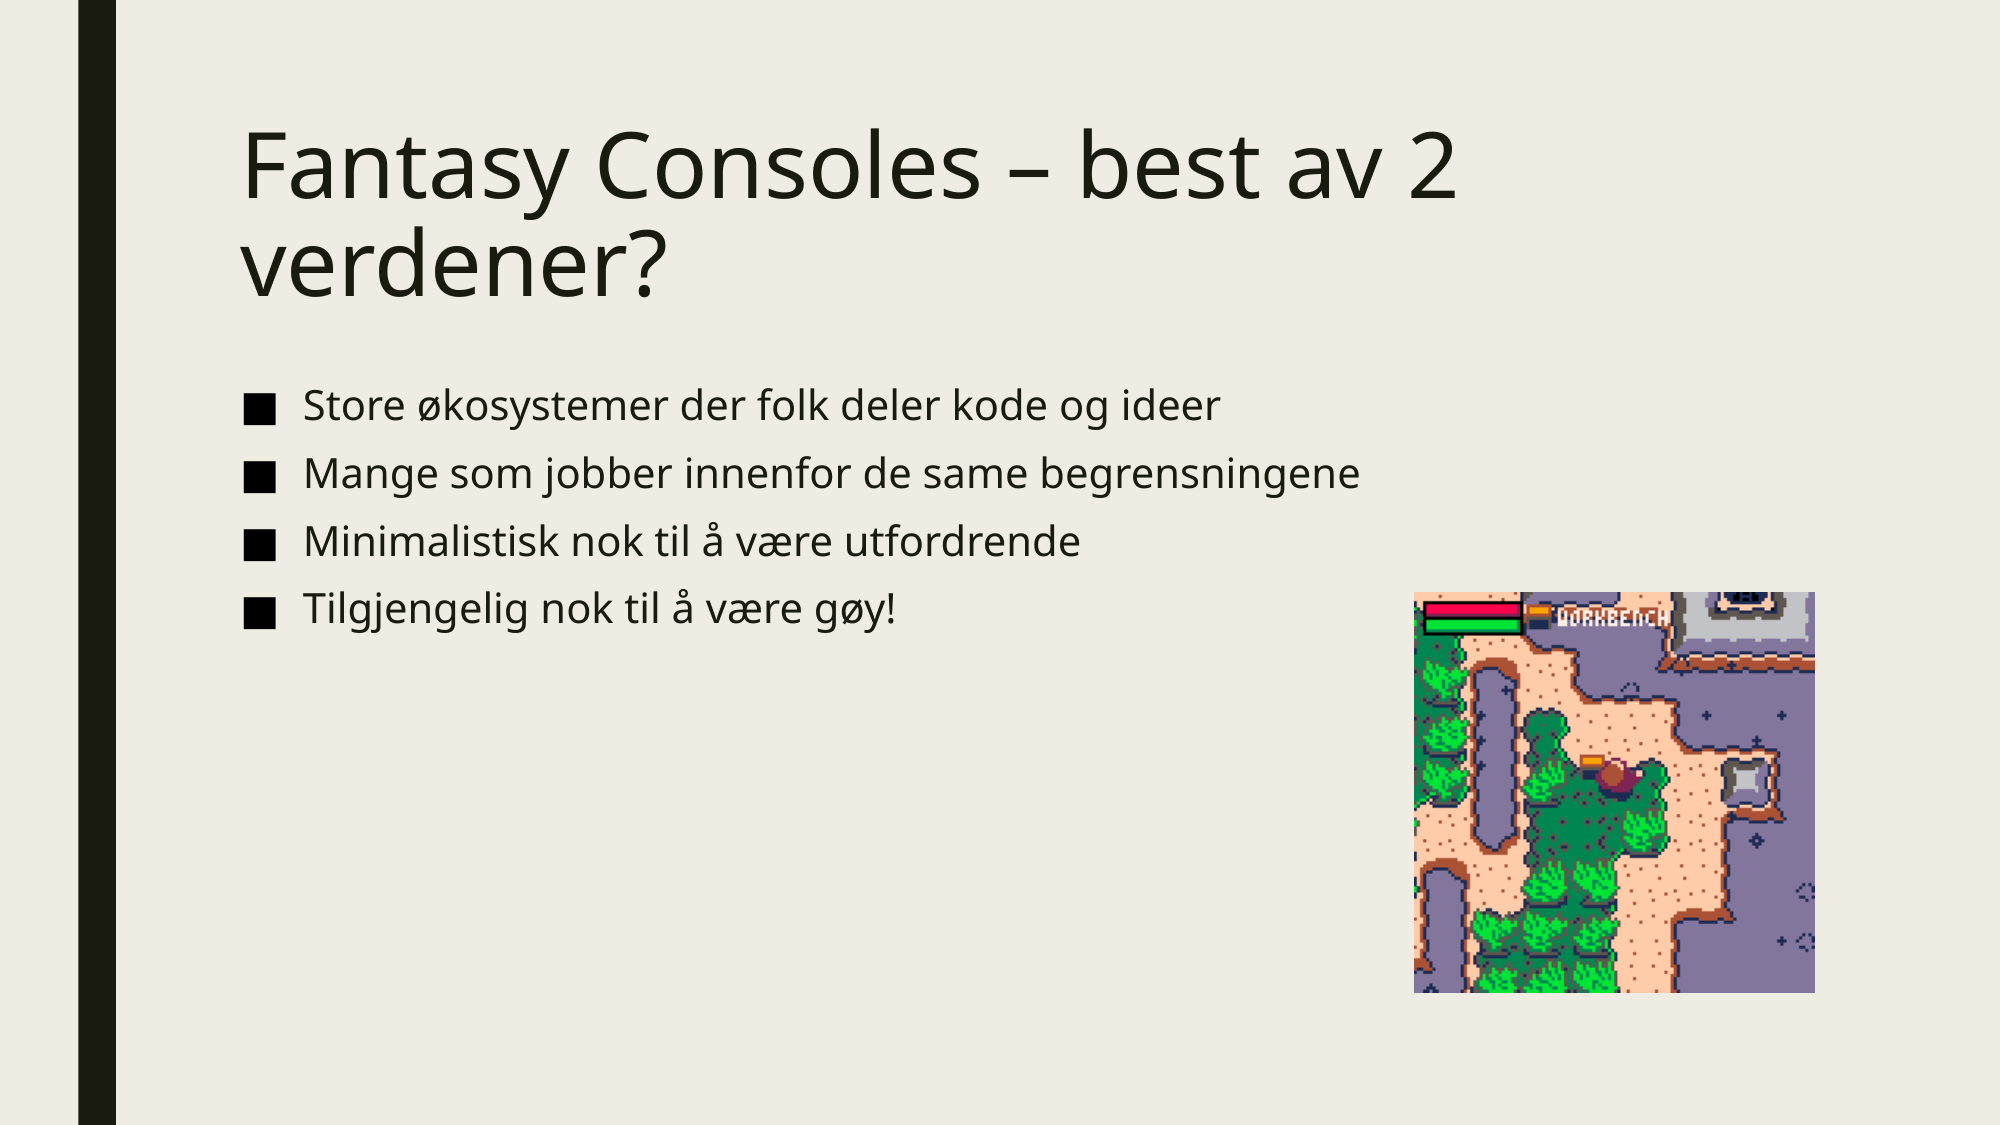

# Fantasy Consoles – best av 2 verdener?
Store økosystemer der folk deler kode og ideer
Mange som jobber innenfor de same begrensningene
Minimalistisk nok til å være utfordrende
Tilgjengelig nok til å være gøy!